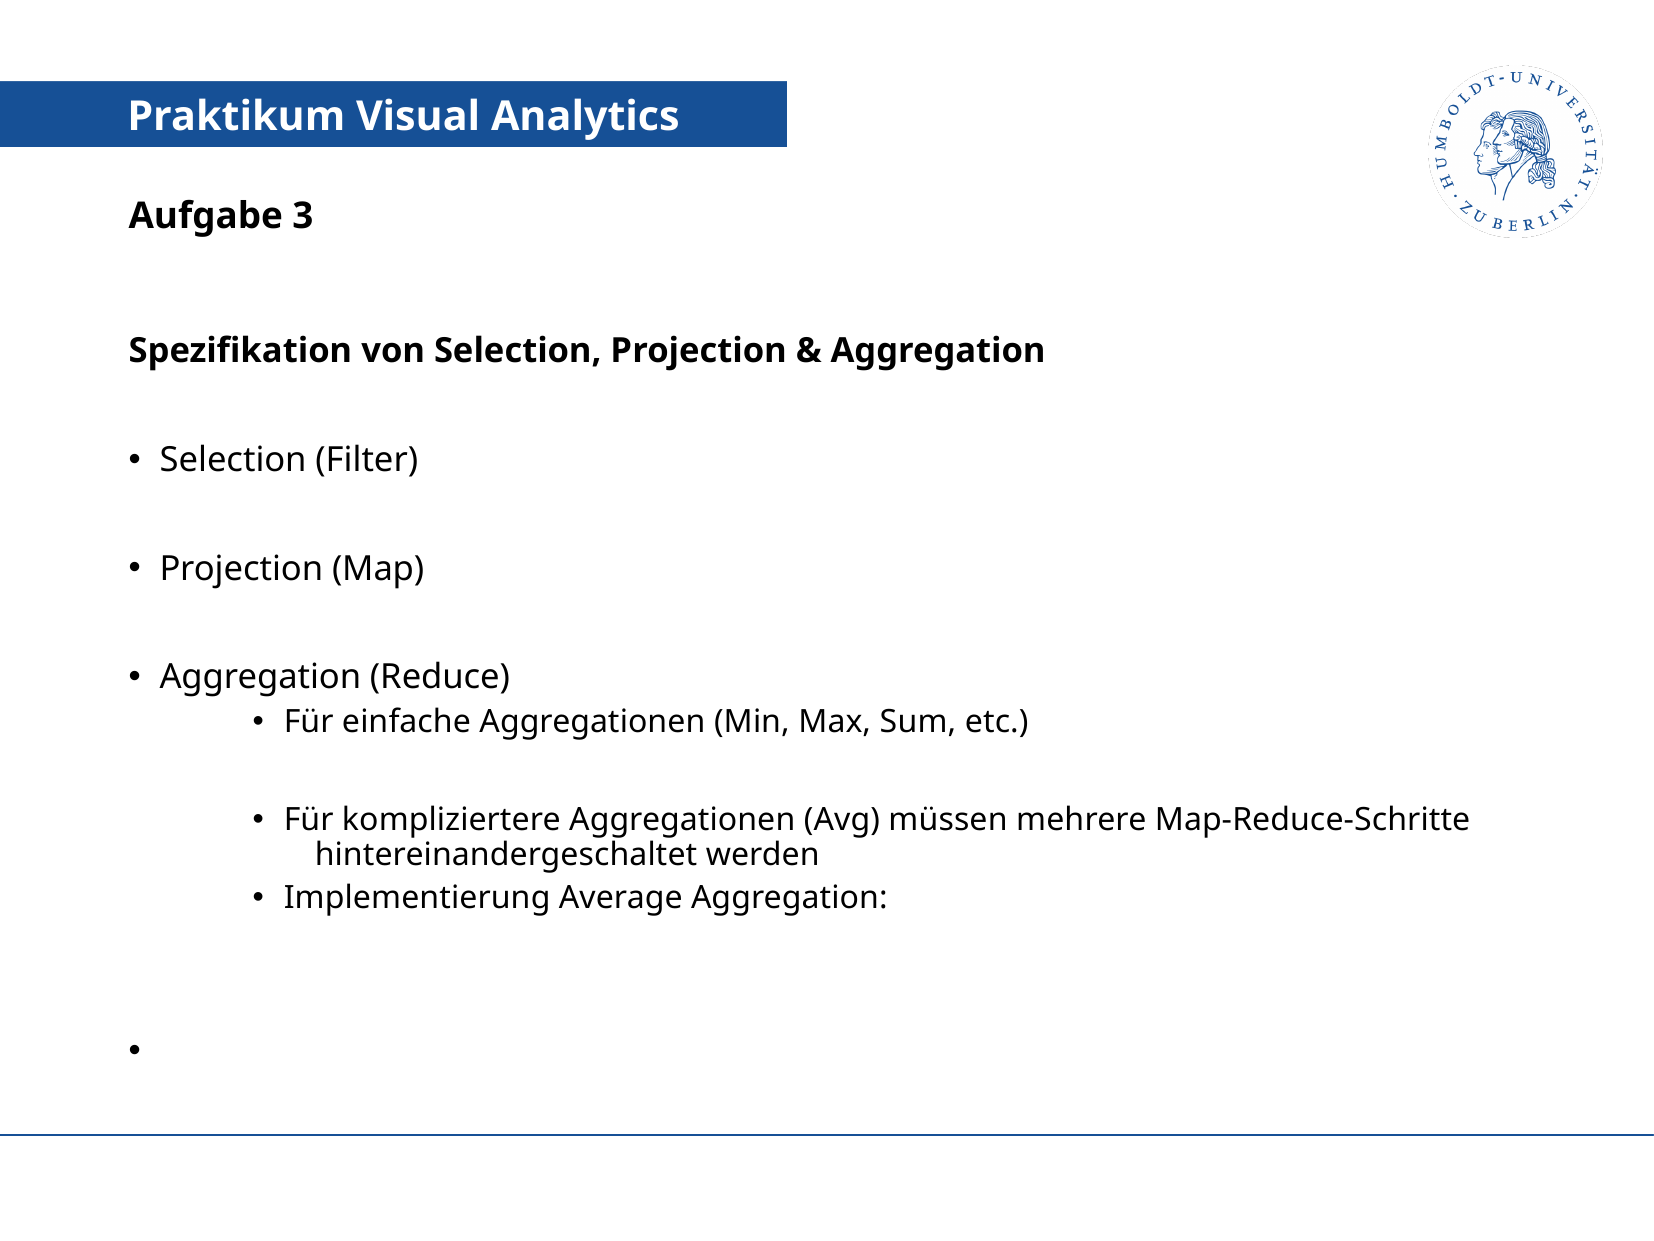

# Aufgabe 3
Spezifikation von Selection, Projection & Aggregation
Selection (Filter)
Projection (Map)
Aggregation (Reduce)
Für einfache Aggregationen (Min, Max, Sum, etc.)
Für kompliziertere Aggregationen (Avg) müssen mehrere Map-Reduce-Schritte hintereinandergeschaltet werden
Implementierung Average Aggregation: